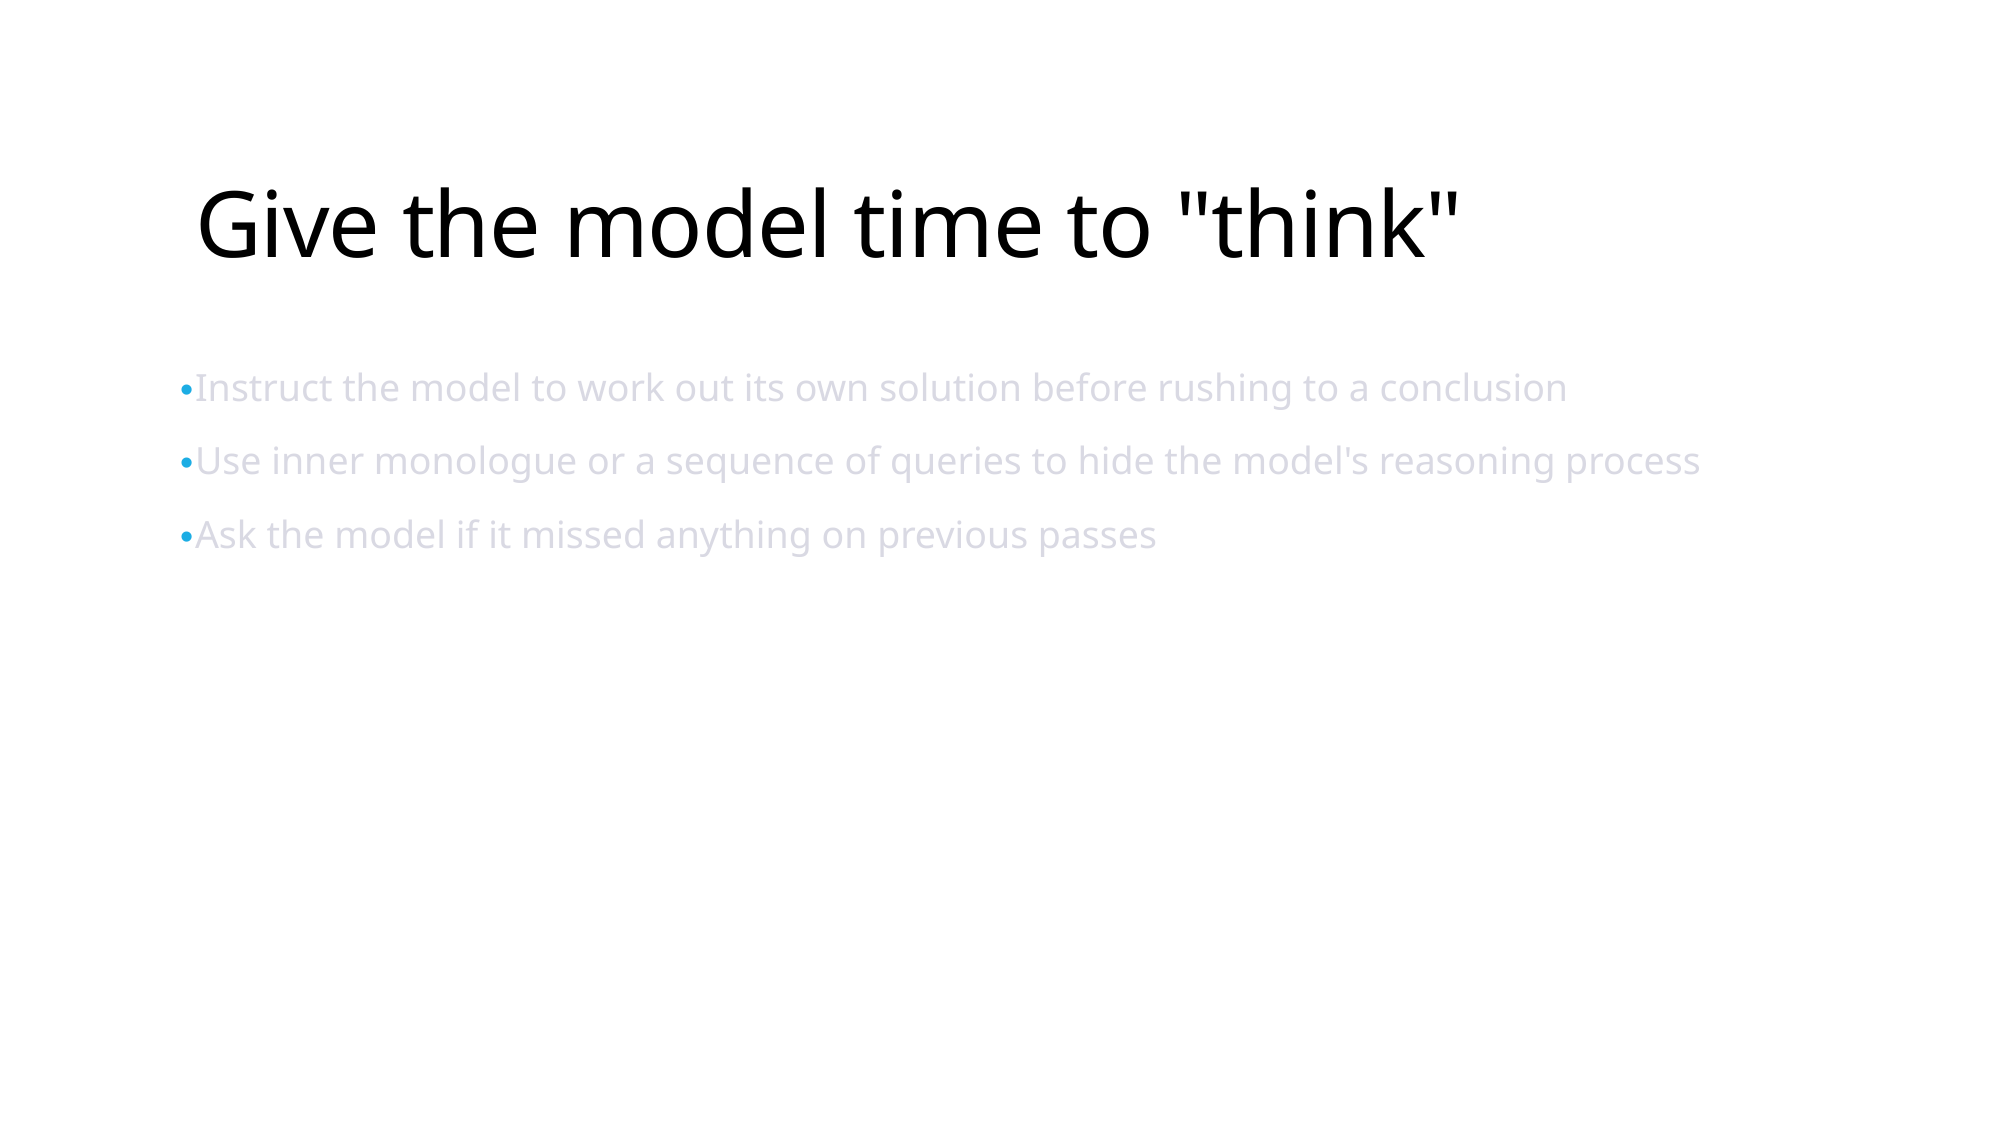

# Give the model time to "think"
Instruct the model to work out its own solution before rushing to a conclusion
Use inner monologue or a sequence of queries to hide the model's reasoning process
Ask the model if it missed anything on previous passes